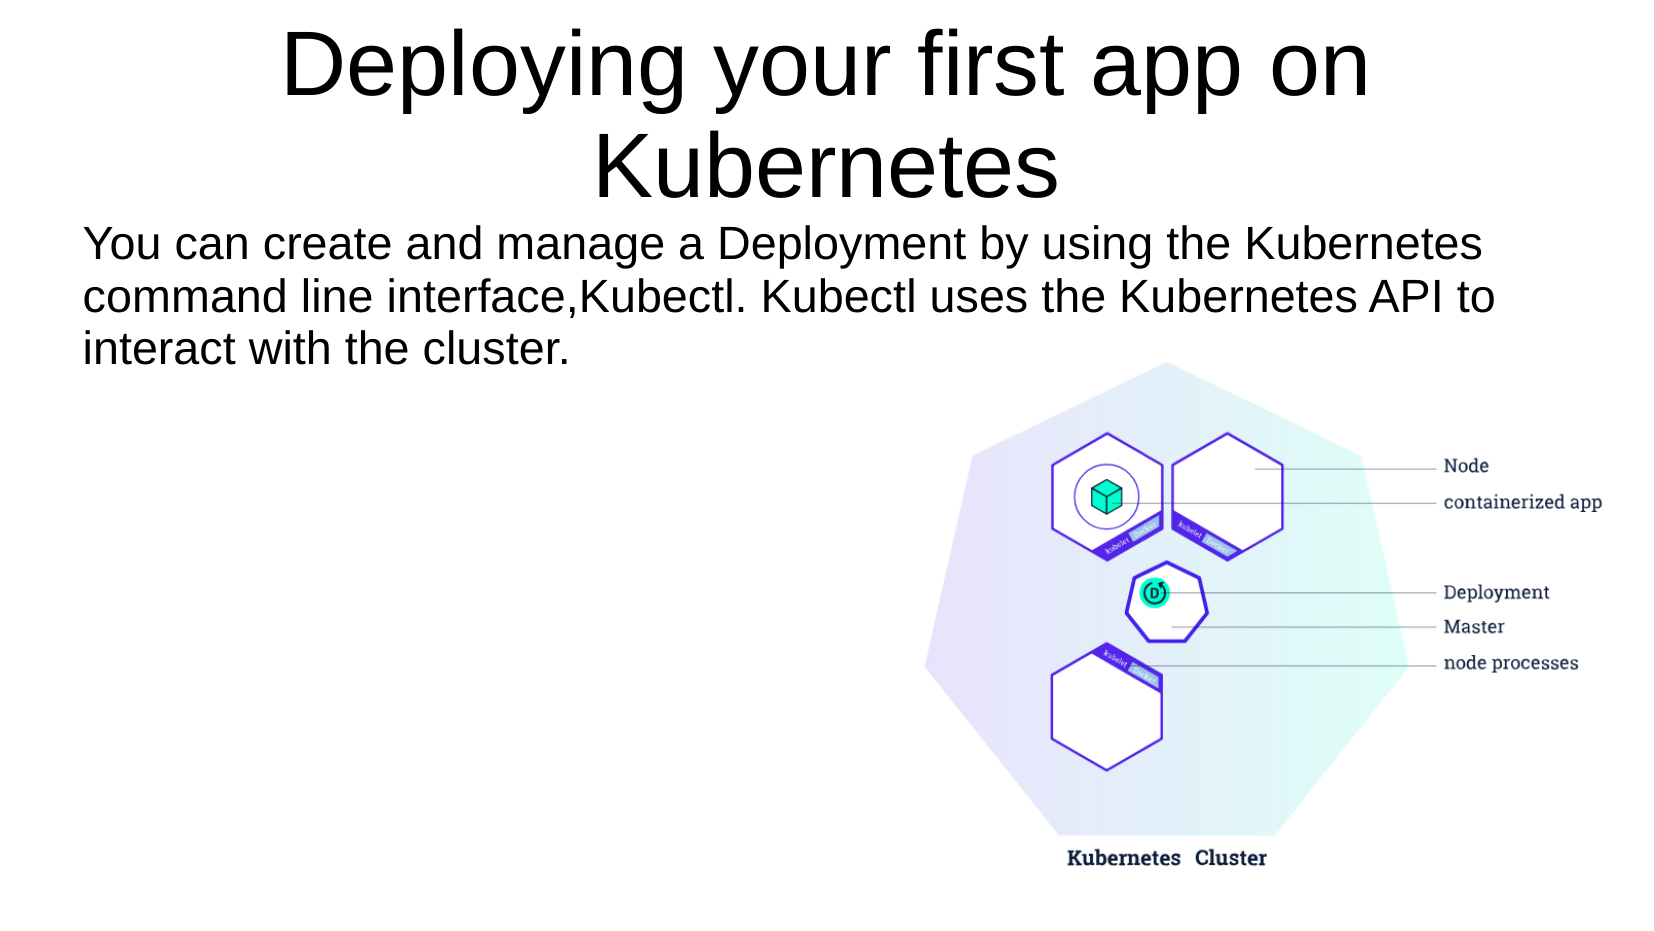

# Deploying your first app on Kubernetes
You can create and manage a Deployment by using the Kubernetes command line interface,Kubectl. Kubectl uses the Kubernetes API to interact with the cluster.